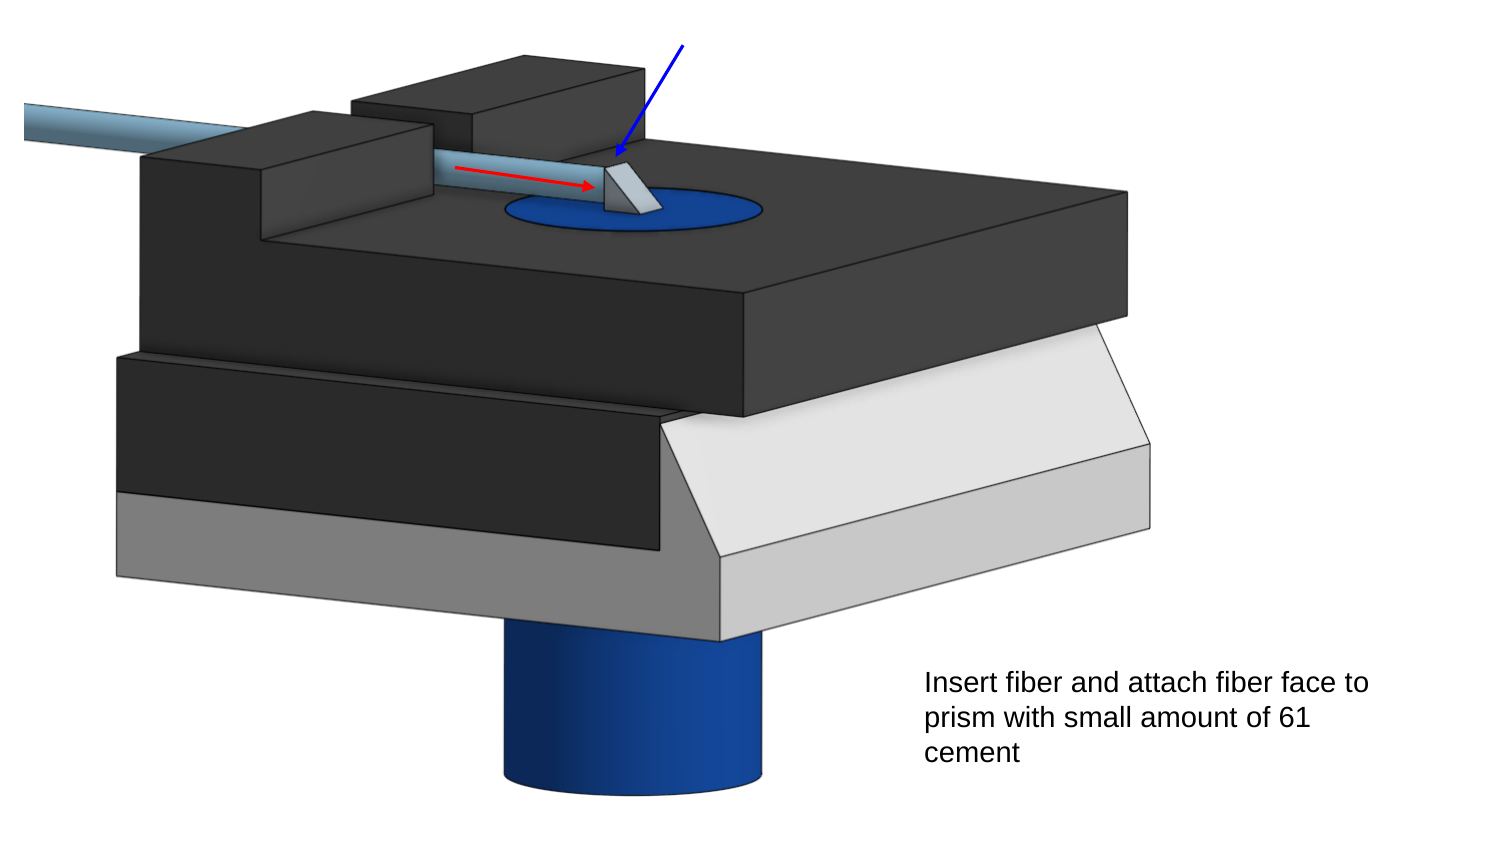

Insert fiber and attach fiber face to prism with small amount of 61 cement